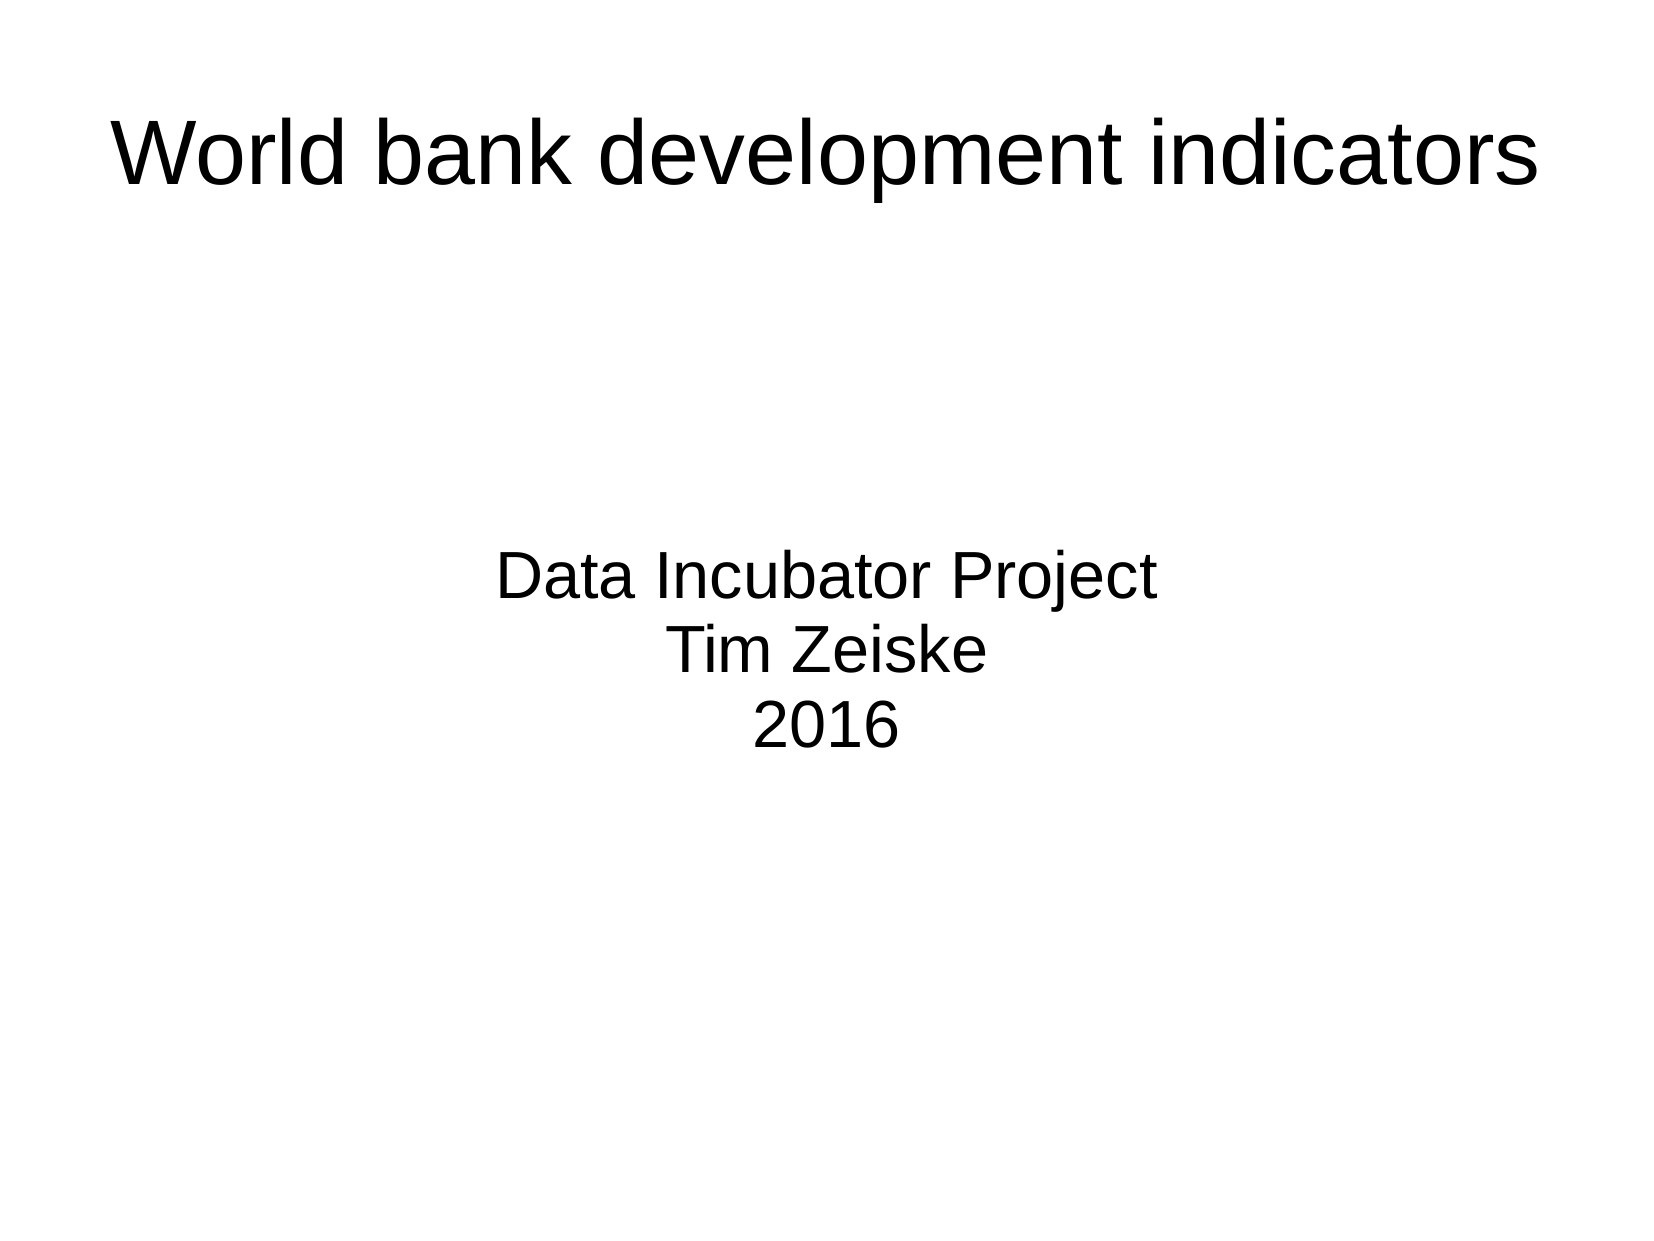

# World bank development indicators
Data Incubator Project
Tim Zeiske
2016